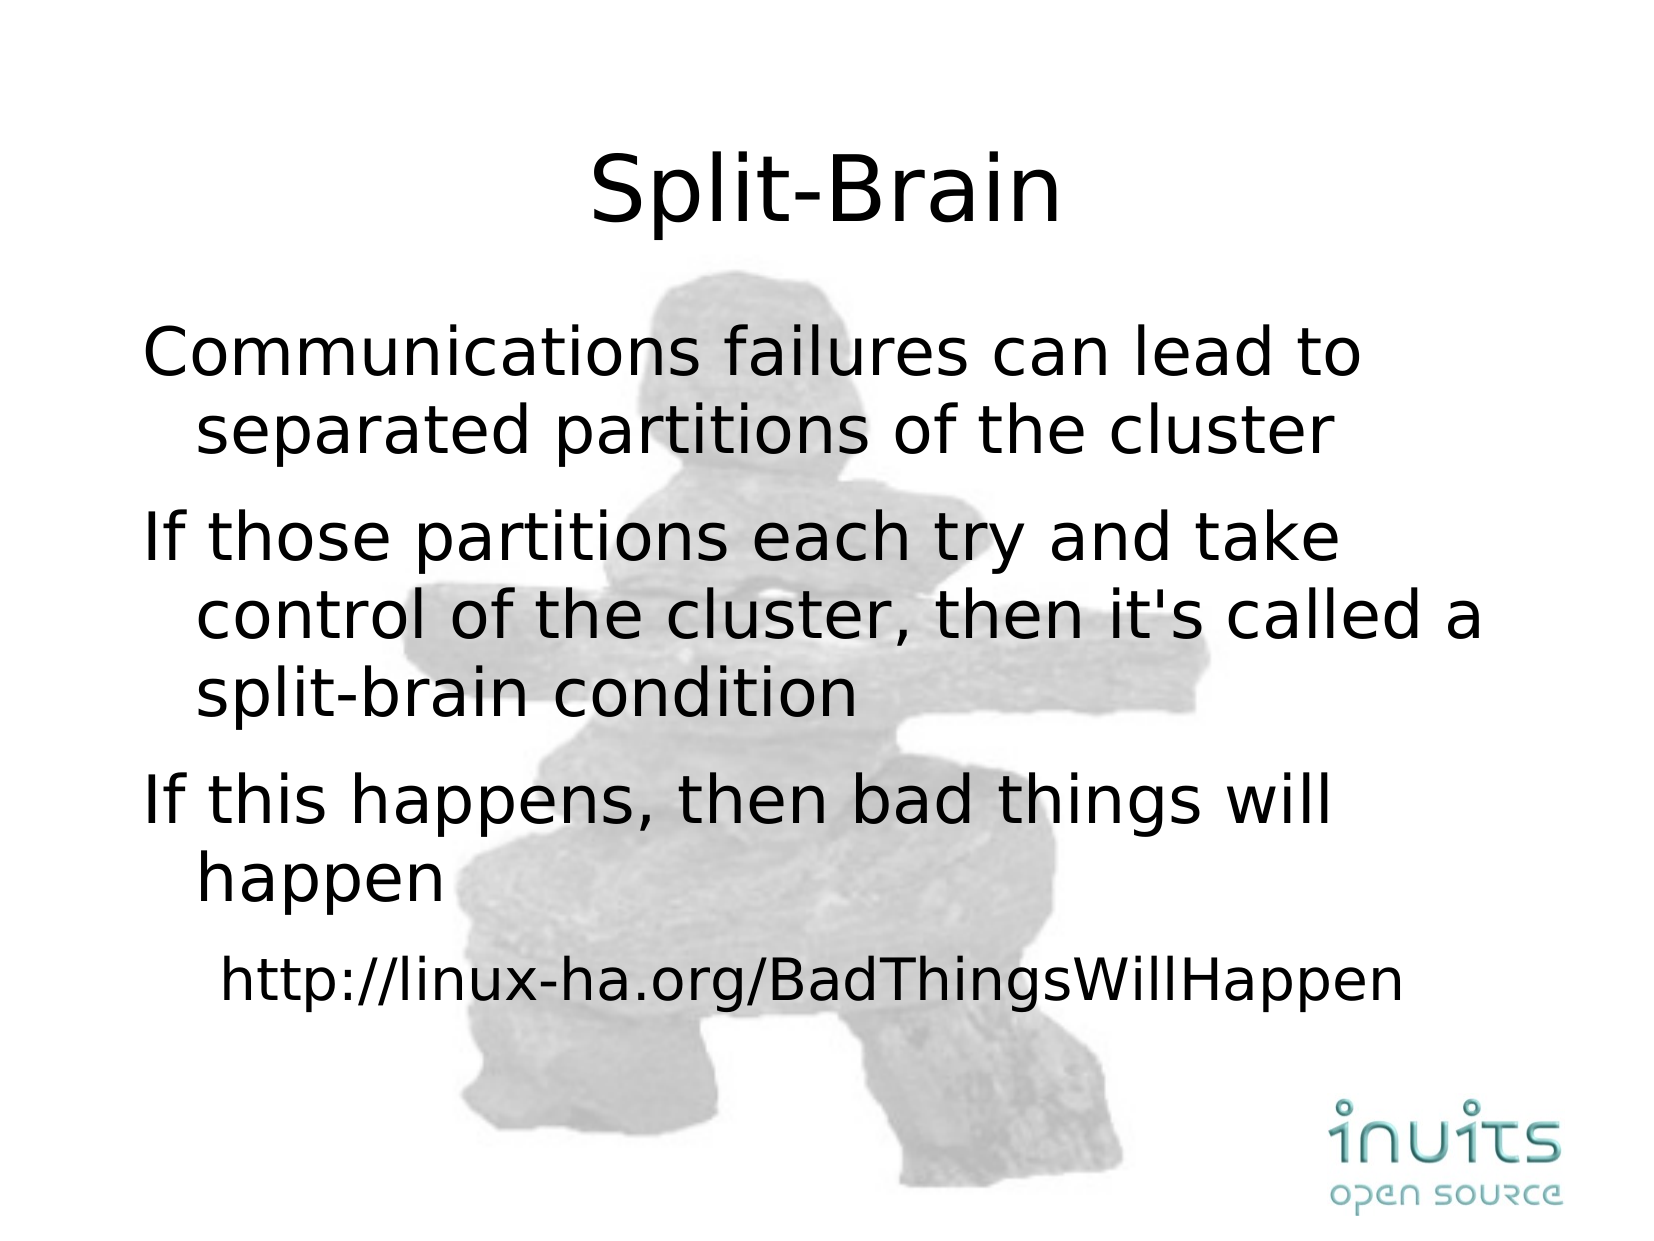

# Split-Brain
Communications failures can lead to separated partitions of the cluster
If those partitions each try and take control of the cluster, then it's called a split-brain condition
If this happens, then bad things will happen
http://linux-ha.org/BadThingsWillHappen